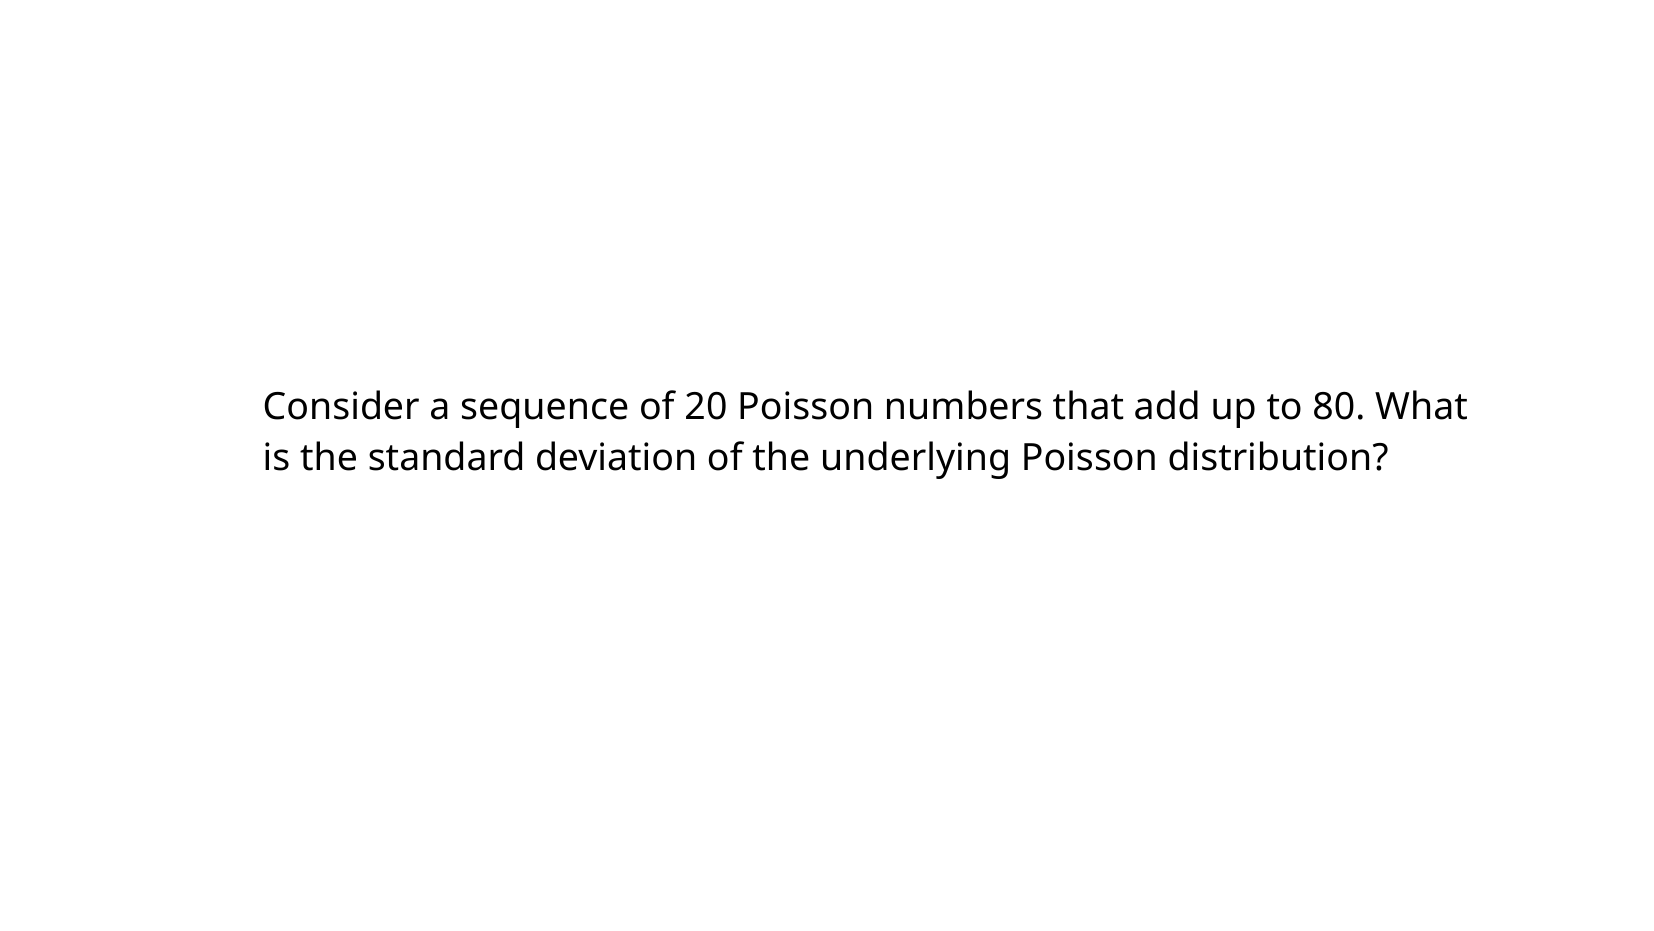

Consider a sequence of 20 Poisson numbers that add up to 80. What is the standard deviation of the underlying Poisson distribution?